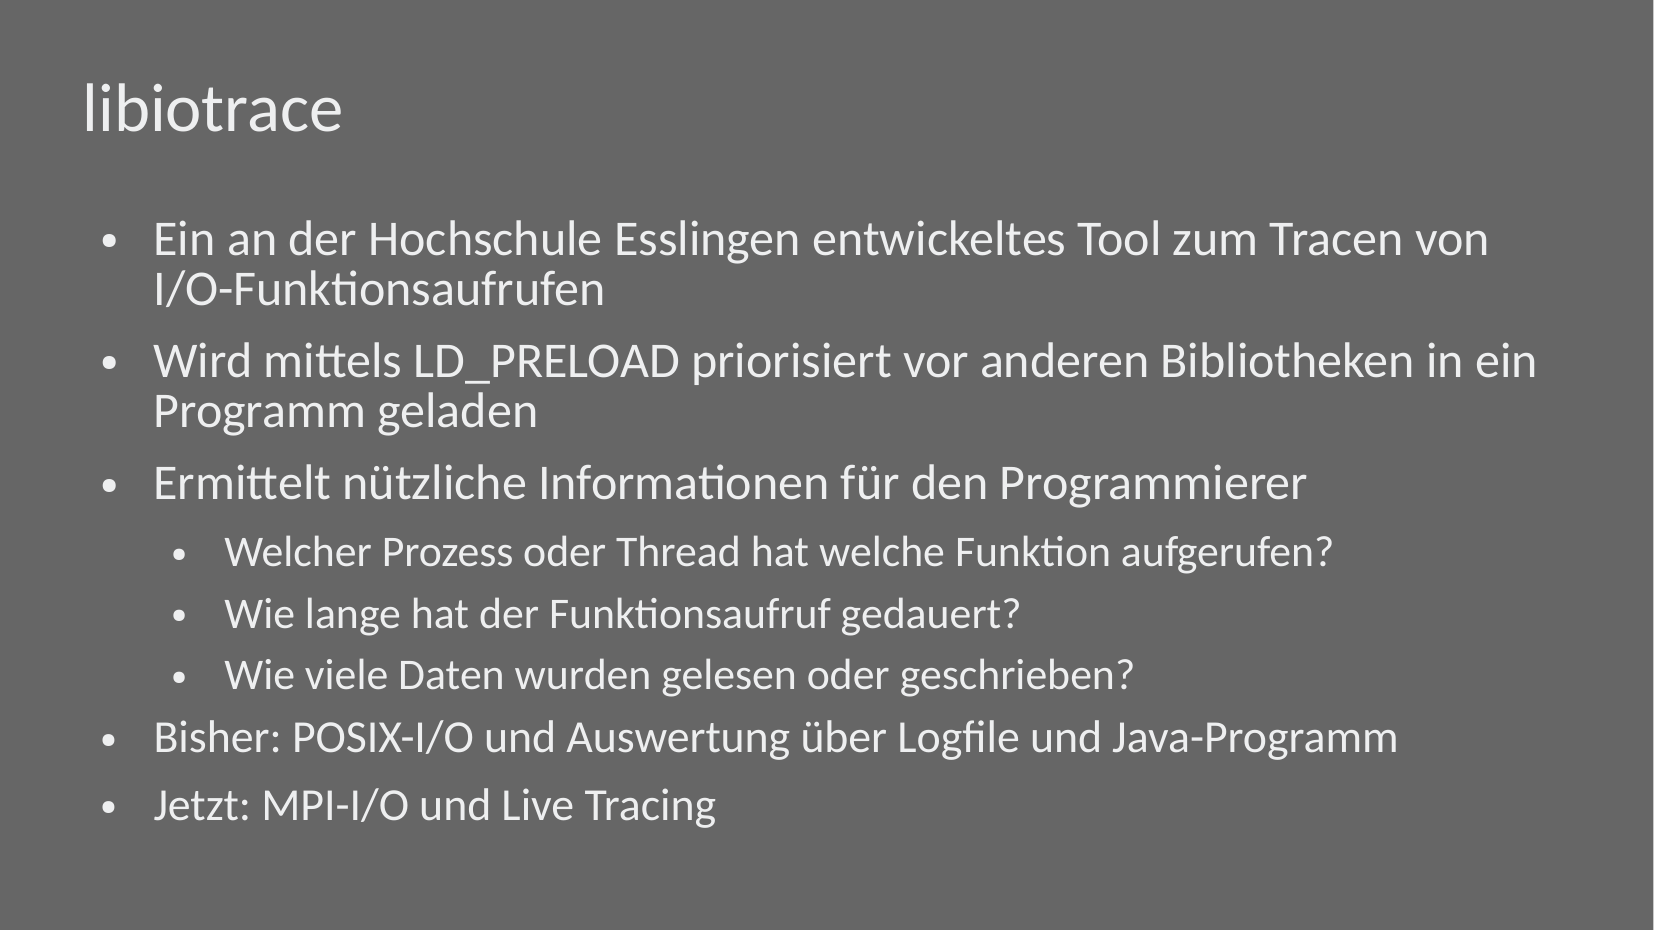

# libiotrace
Ein an der Hochschule Esslingen entwickeltes Tool zum Tracen von I/O-Funktionsaufrufen
Wird mittels LD_PRELOAD priorisiert vor anderen Bibliotheken in ein Programm geladen
Ermittelt nützliche Informationen für den Programmierer
Welcher Prozess oder Thread hat welche Funktion aufgerufen?
Wie lange hat der Funktionsaufruf gedauert?
Wie viele Daten wurden gelesen oder geschrieben?
Bisher: POSIX-I/O und Auswertung über Logfile und Java-Programm
Jetzt: MPI-I/O und Live Tracing